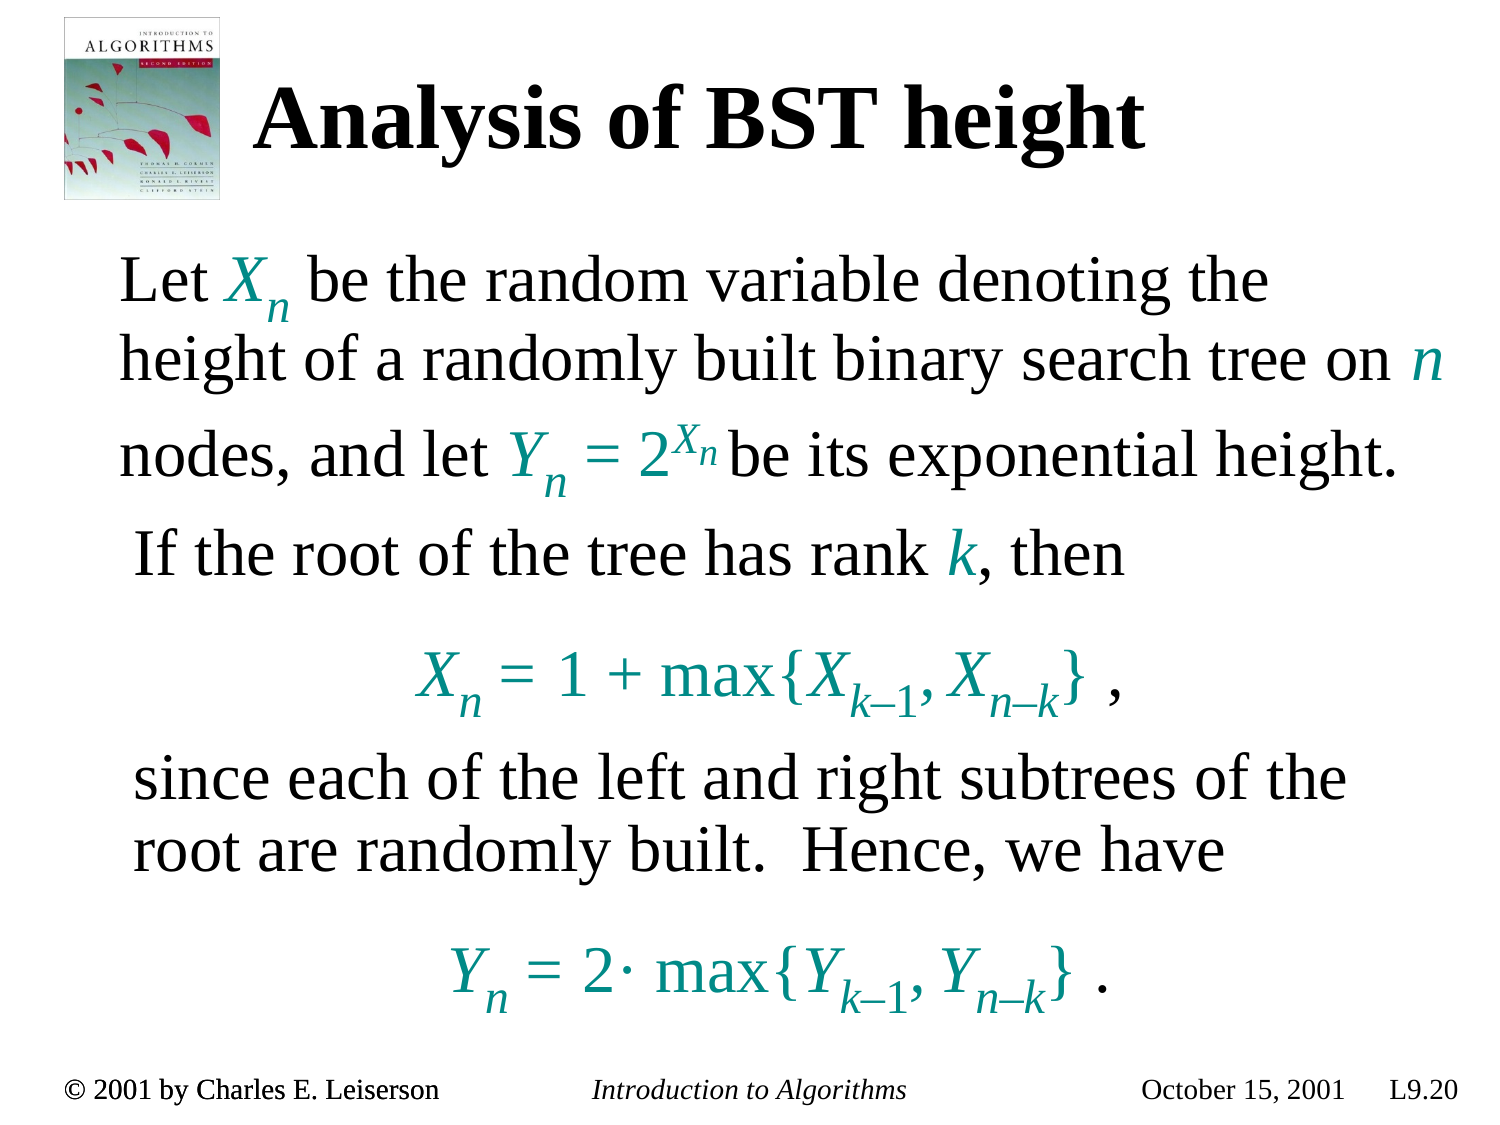

Analysis of BST height
Let Xn be the random variable denoting the height of a randomly built binary search tree on n nodes, and let Yn = 2Xn be its exponential height.
If the root of the tree has rank k, then
Xn = 1 + max{Xk–1, Xn–k} ,
since each of the left and right subtrees of the root are randomly built. Hence, we have
Yn = 2· max{Yk–1, Yn–k} .
Introduction to Algorithms
October 15, 2001 L9.